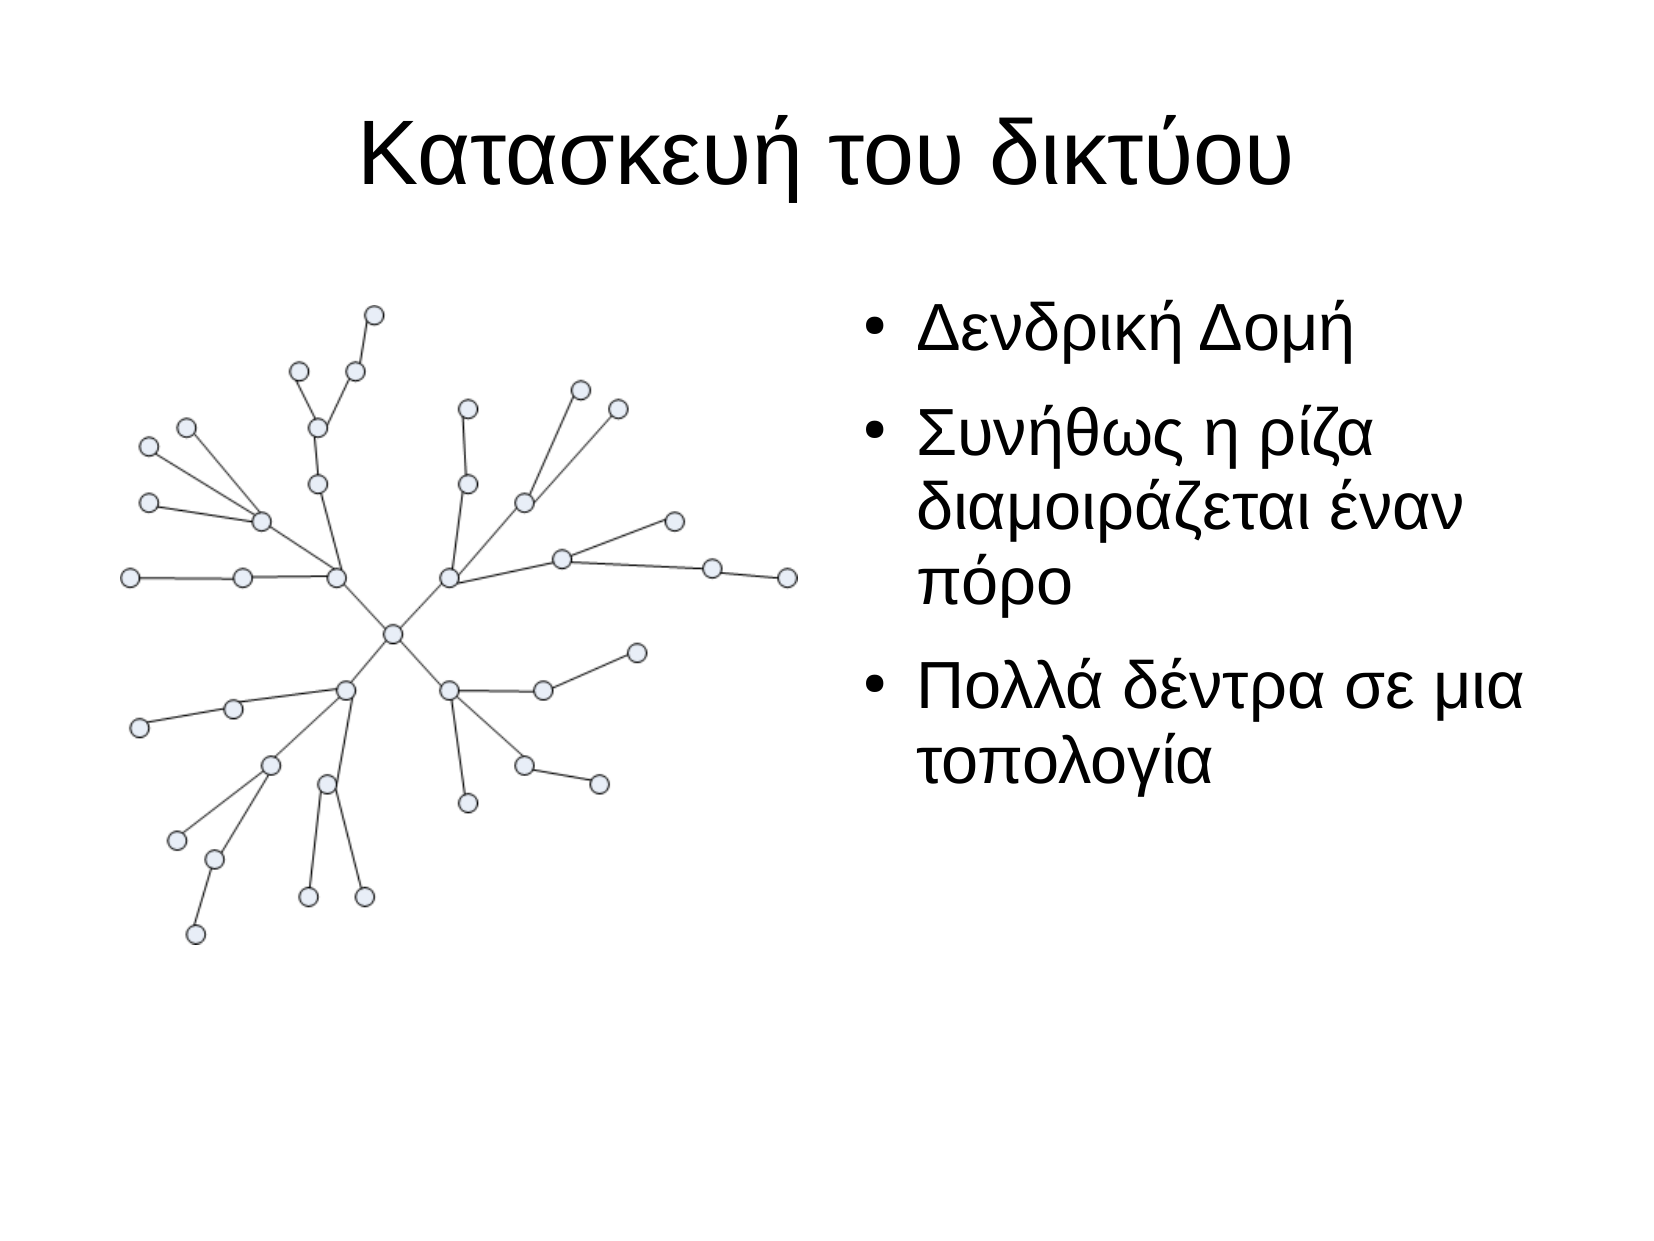

# Κατασκευή του δικτύου
Δενδρική Δομή
Συνήθως η ρίζα διαμοιράζεται έναν πόρο
Πολλά δέντρα σε μια τοπολογία